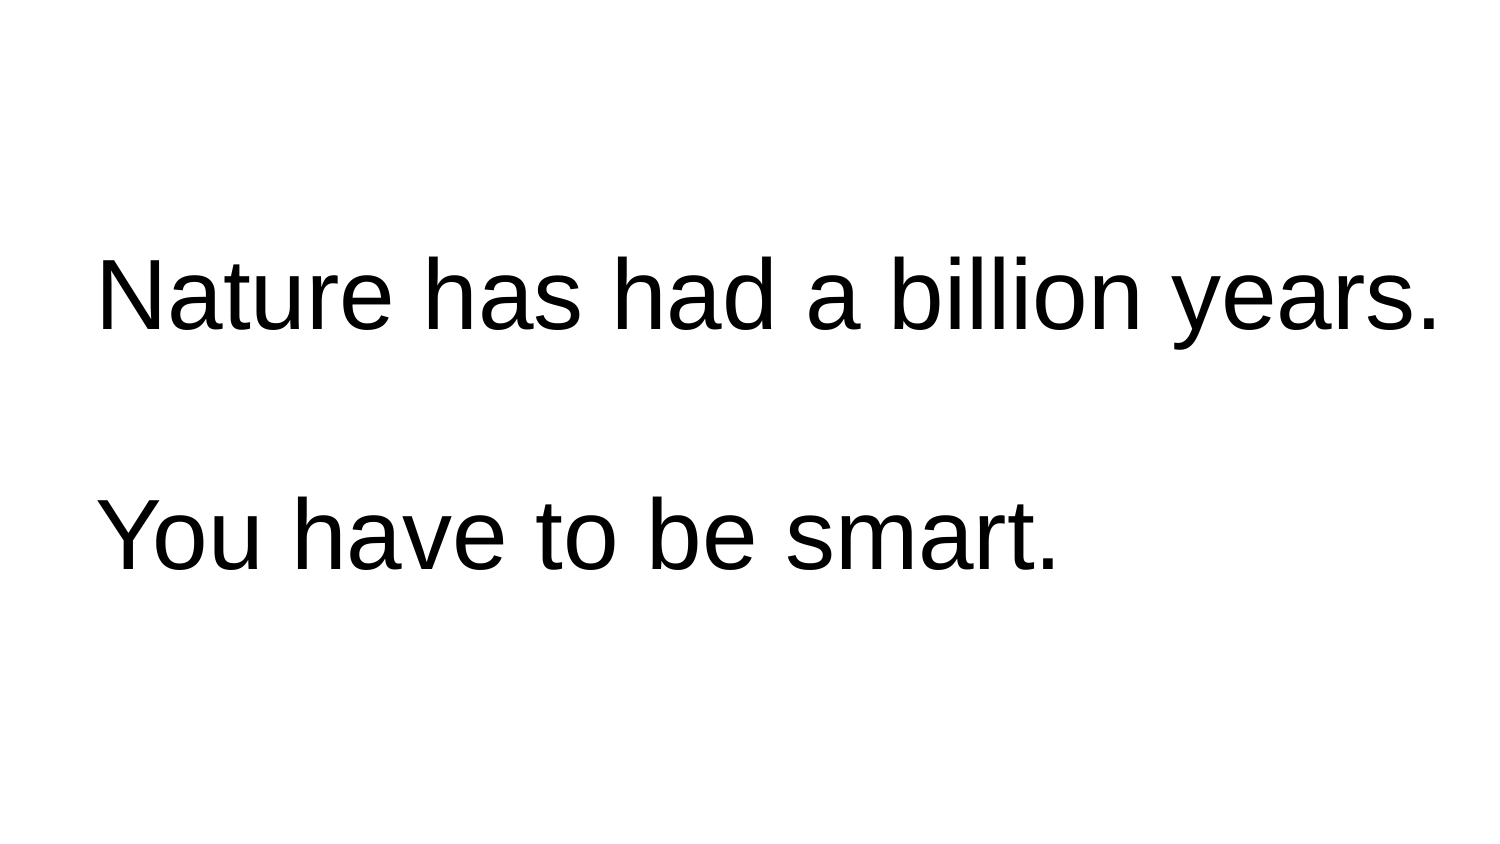

# Nature has had a billion years. You have to be smart.